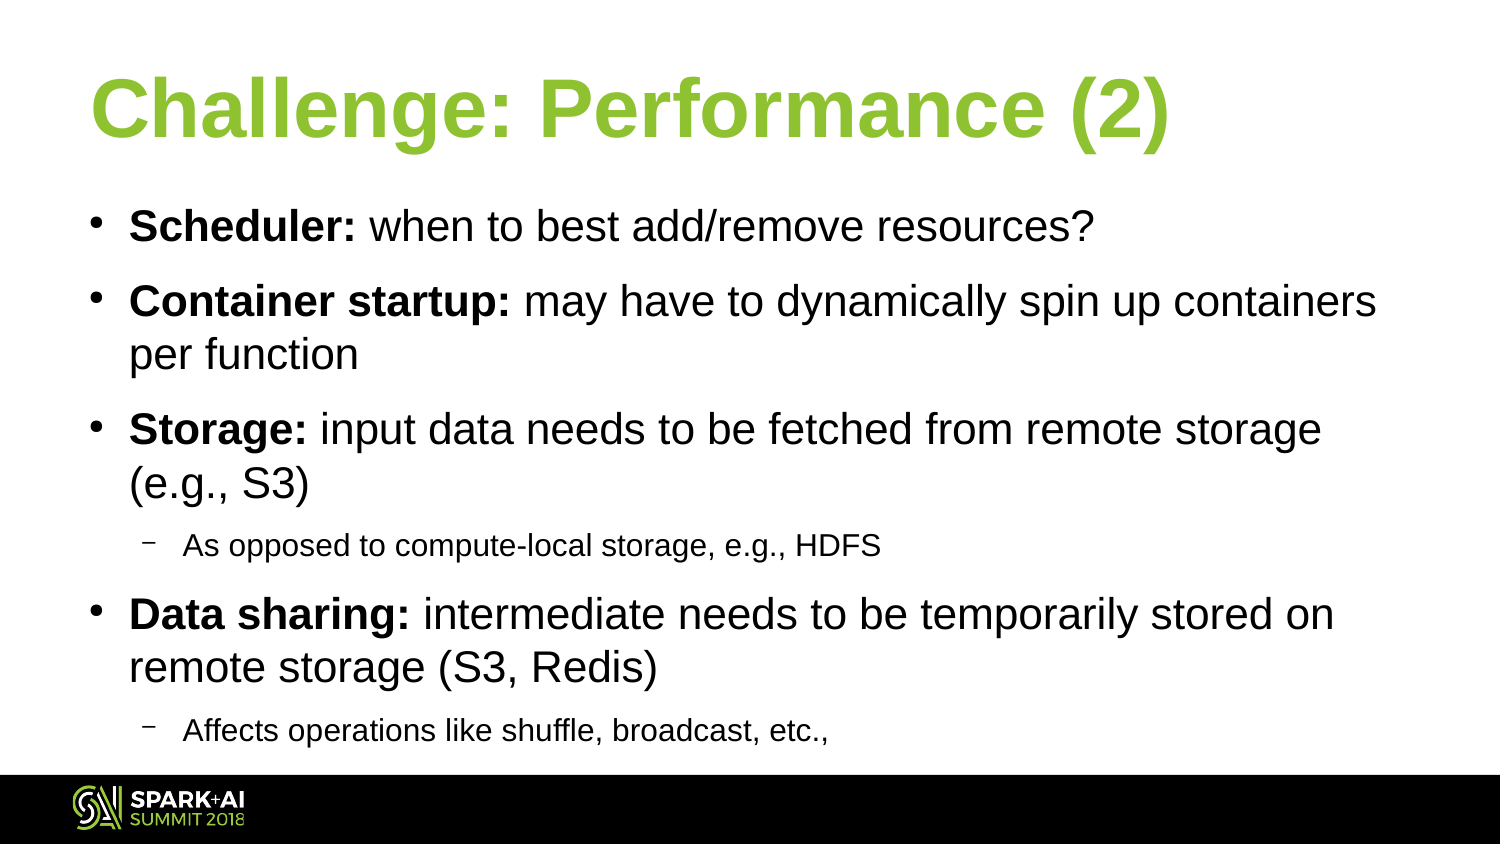

#
Challenge: Performance (2)
put your #assignedhashtag here by setting the footer in view-header/footer
Scheduler: when to best add/remove resources?
Container startup: may have to dynamically spin up containers per function
Storage: input data needs to be fetched from remote storage (e.g., S3)
As opposed to compute-local storage, e.g., HDFS
Data sharing: intermediate needs to be temporarily stored on remote storage (S3, Redis)
Affects operations like shuffle, broadcast, etc.,